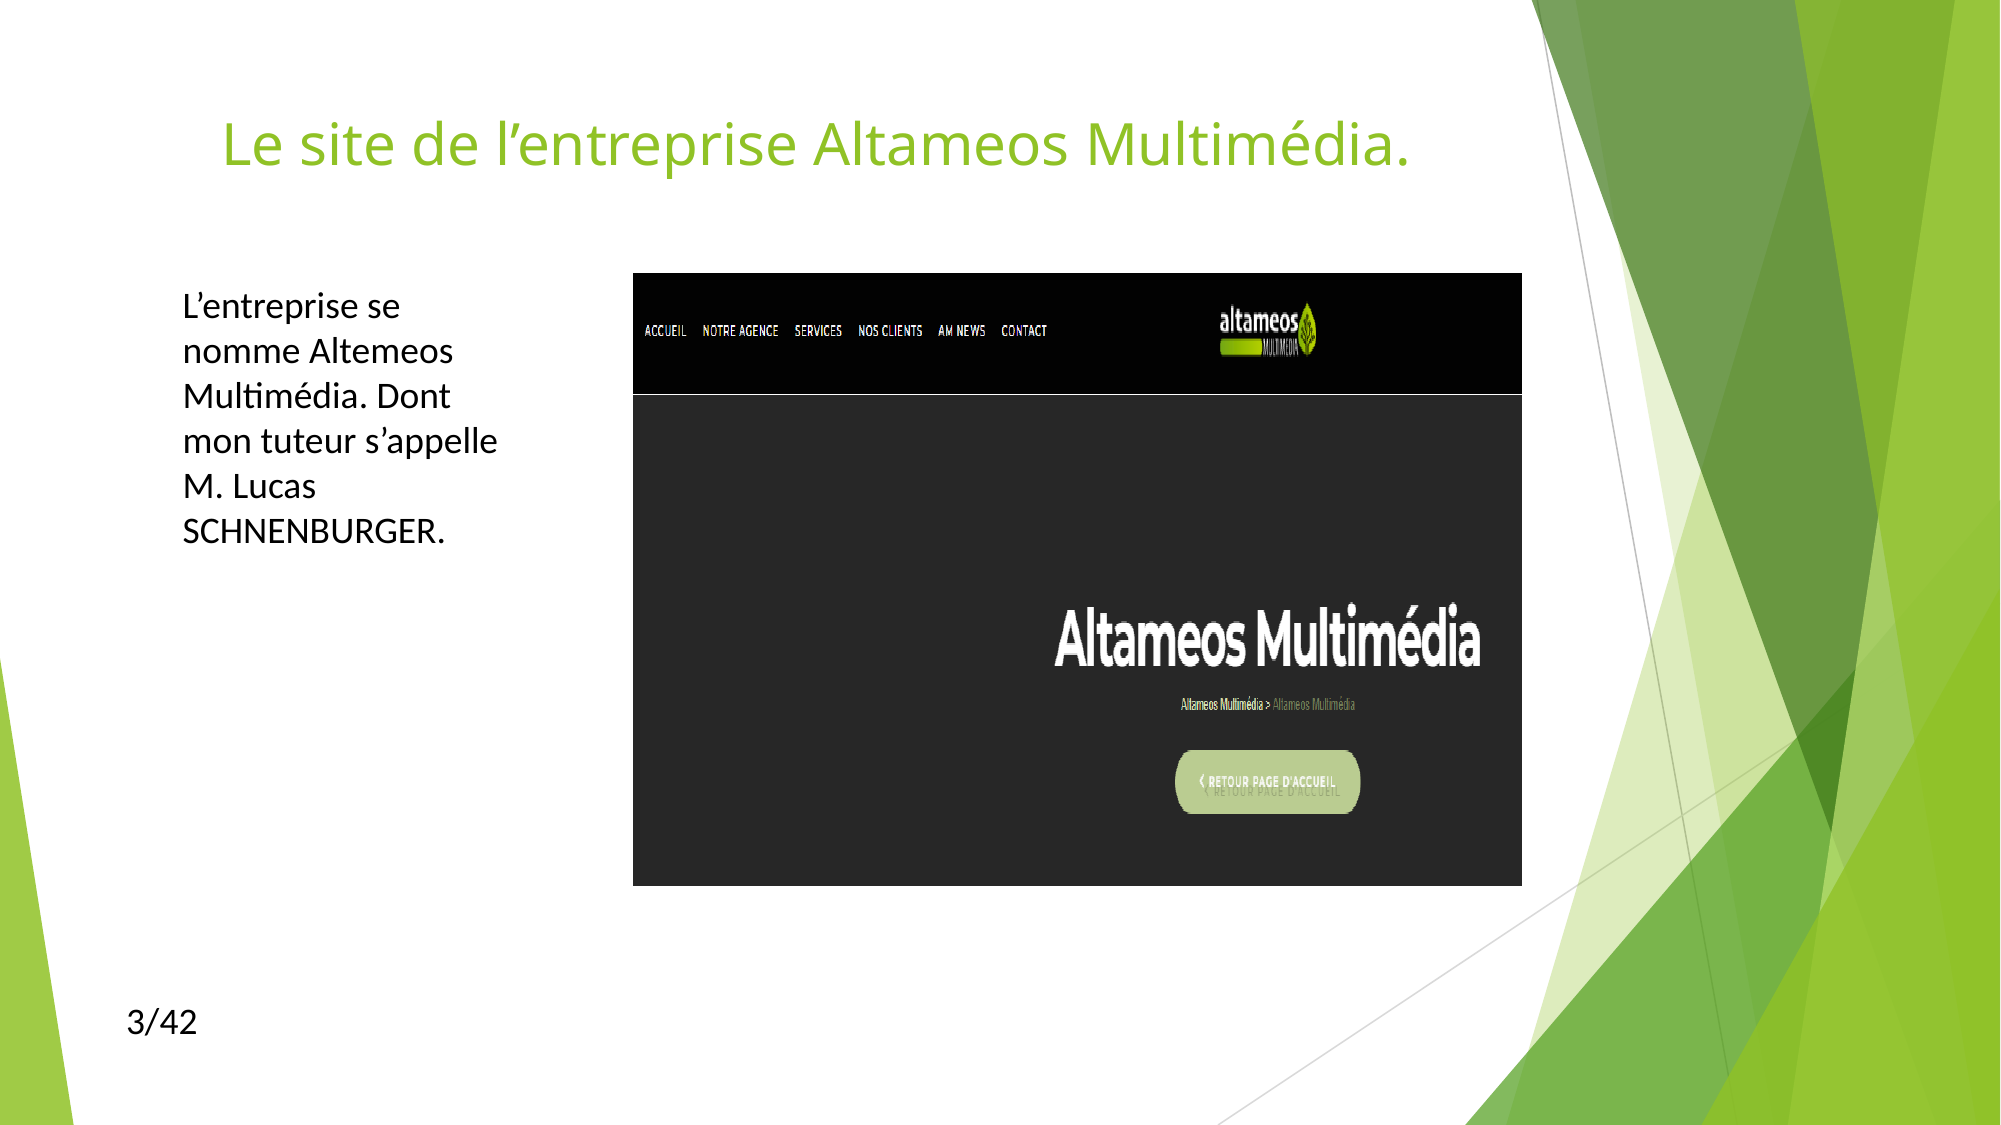

# Le site de l’entreprise Altameos Multimédia.
L’entreprise se nomme Altemeos Multimédia. Dont mon tuteur s’appelle M. Lucas SCHNENBURGER.
3/42